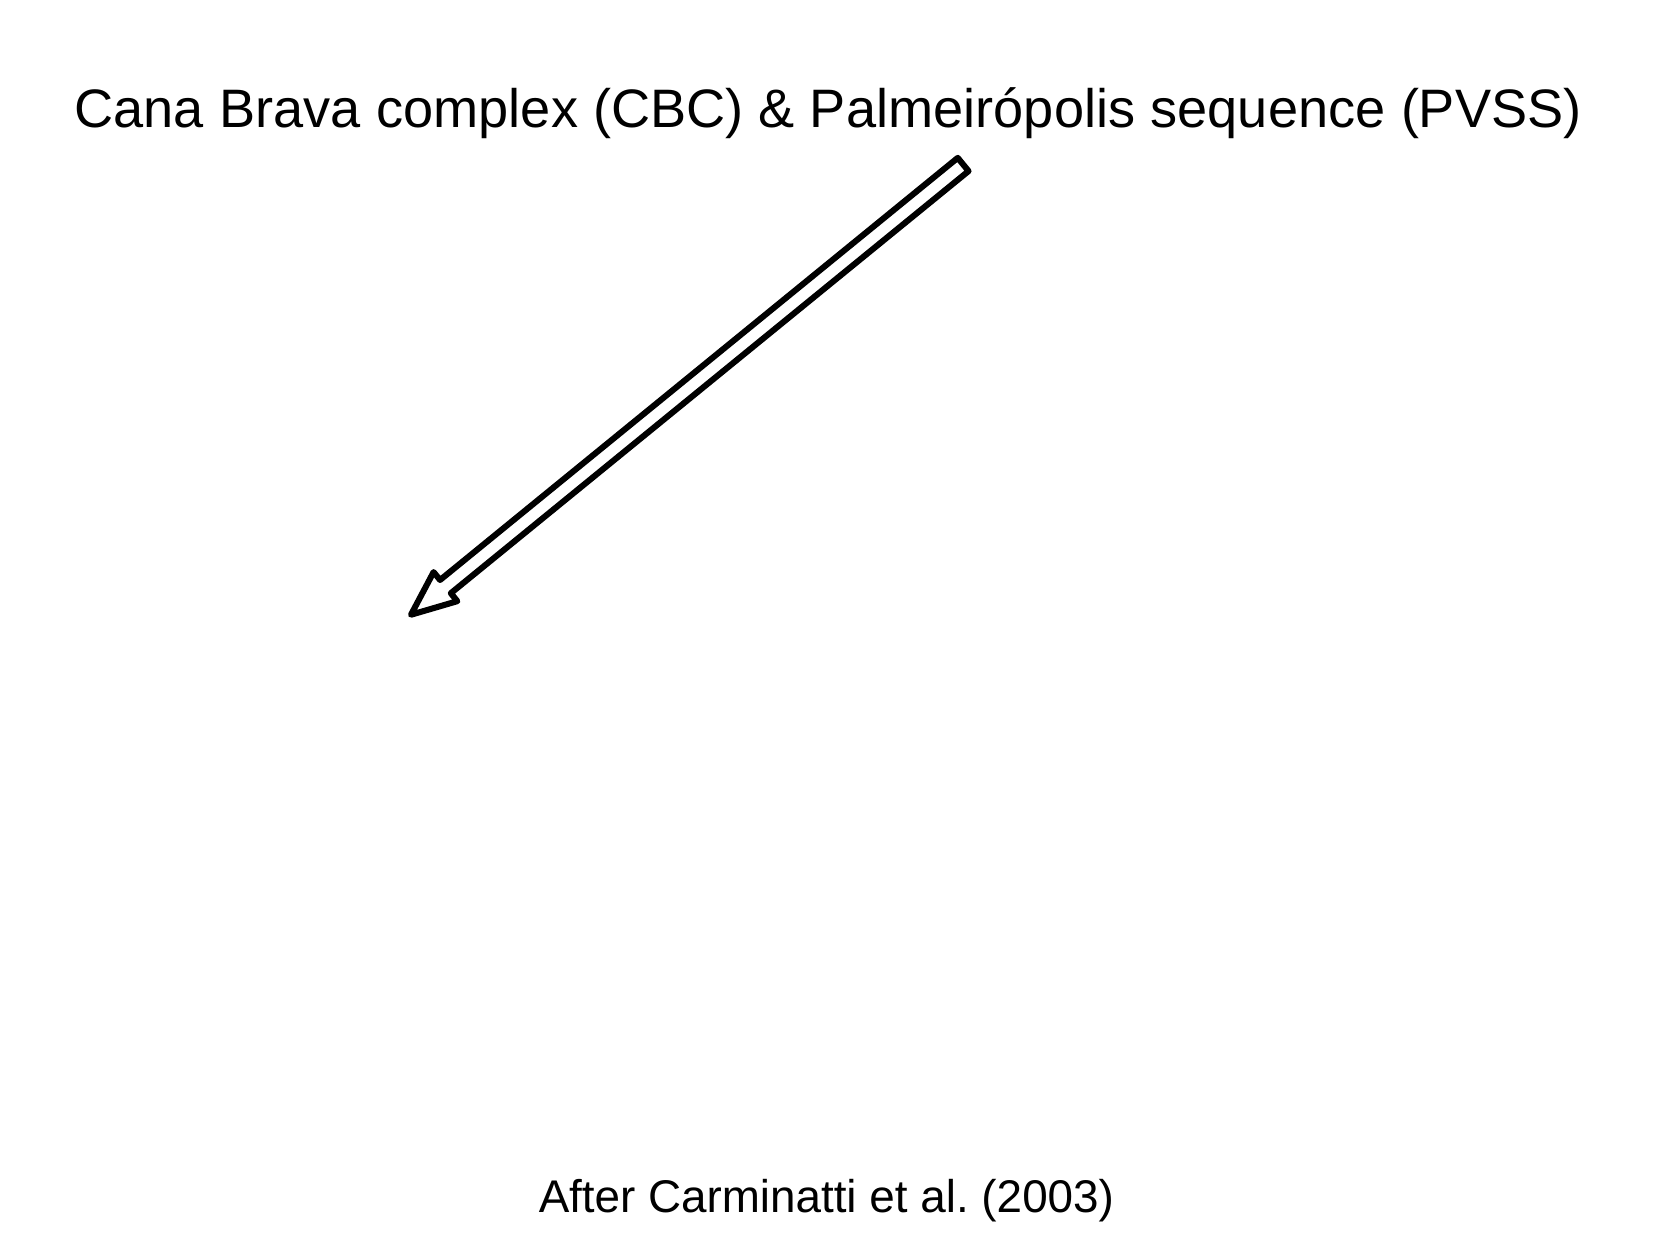

Cana Brava complex (CBC) & Palmeirópolis sequence (PVSS)
After Carminatti et al. (2003)